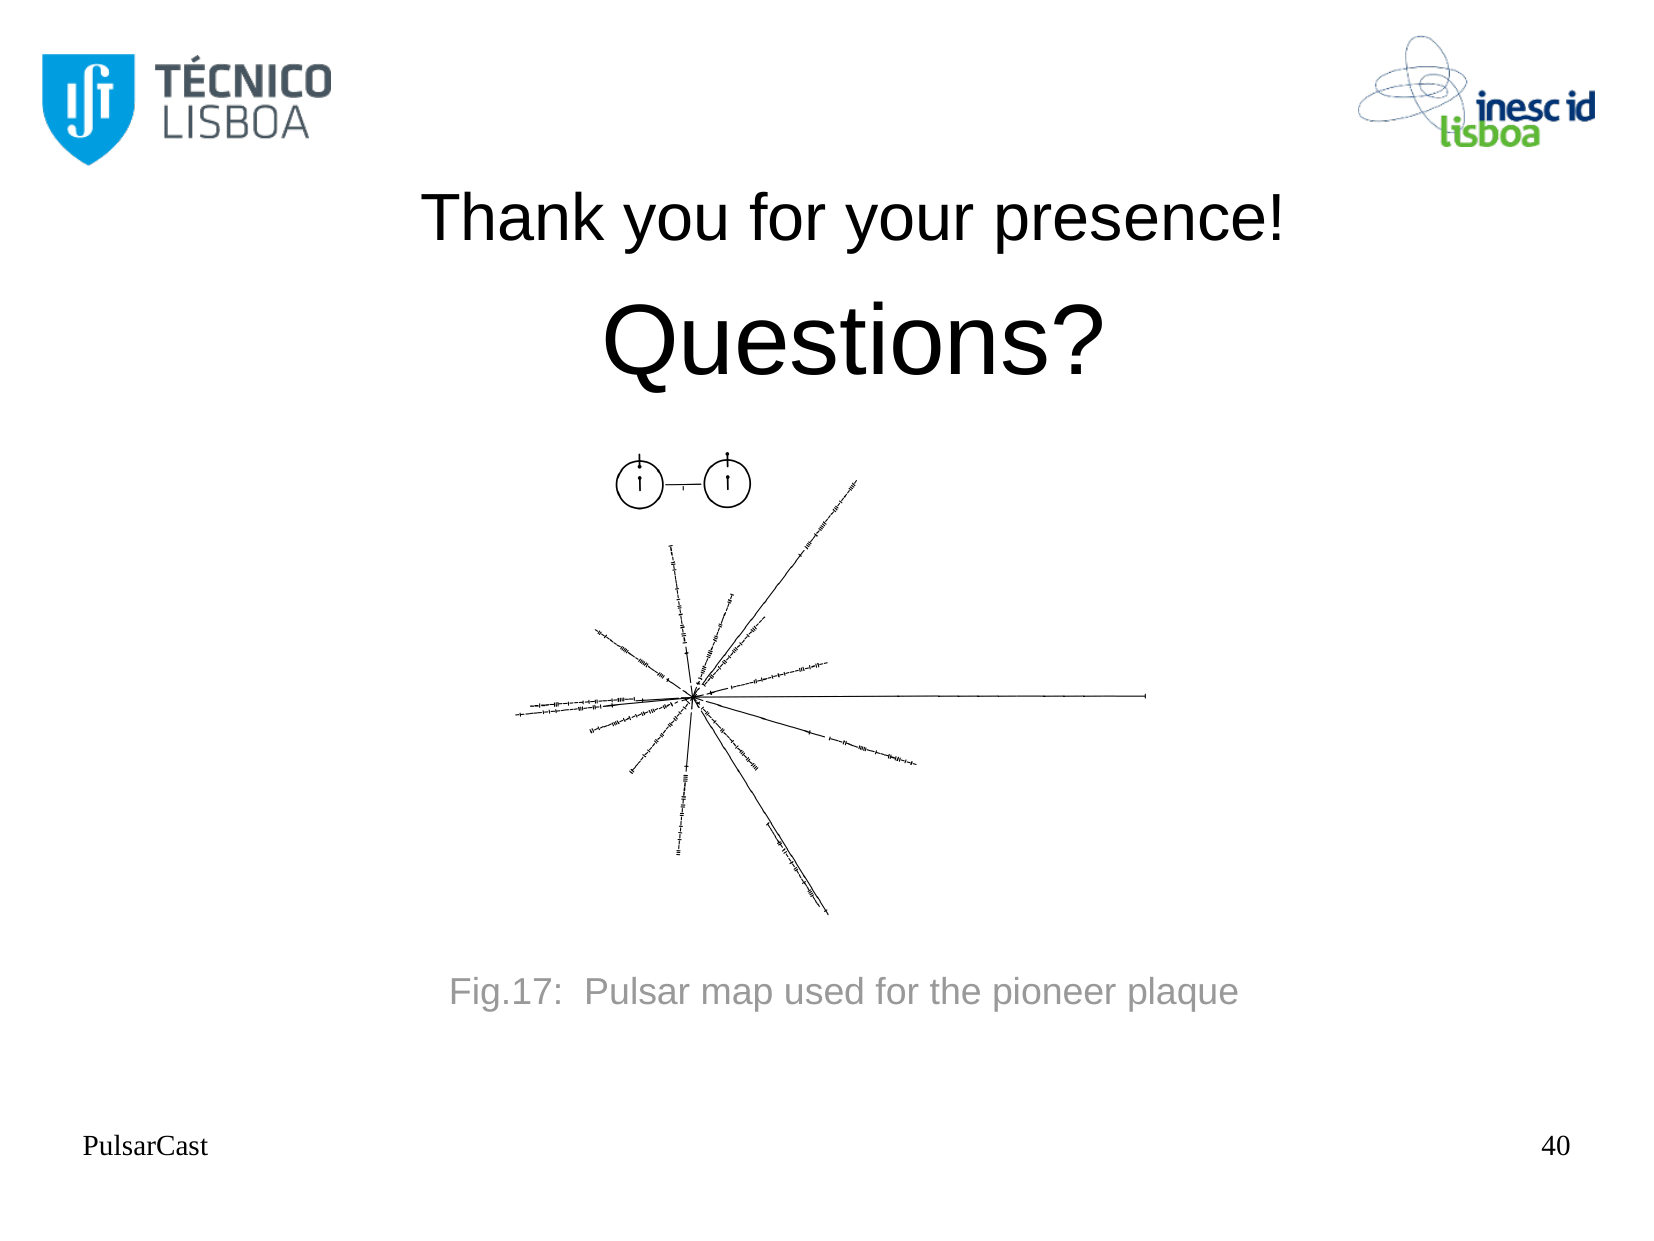

# Thank you for your presence!
Questions?
Fig.17: Pulsar map used for the pioneer plaque
PulsarCast
40